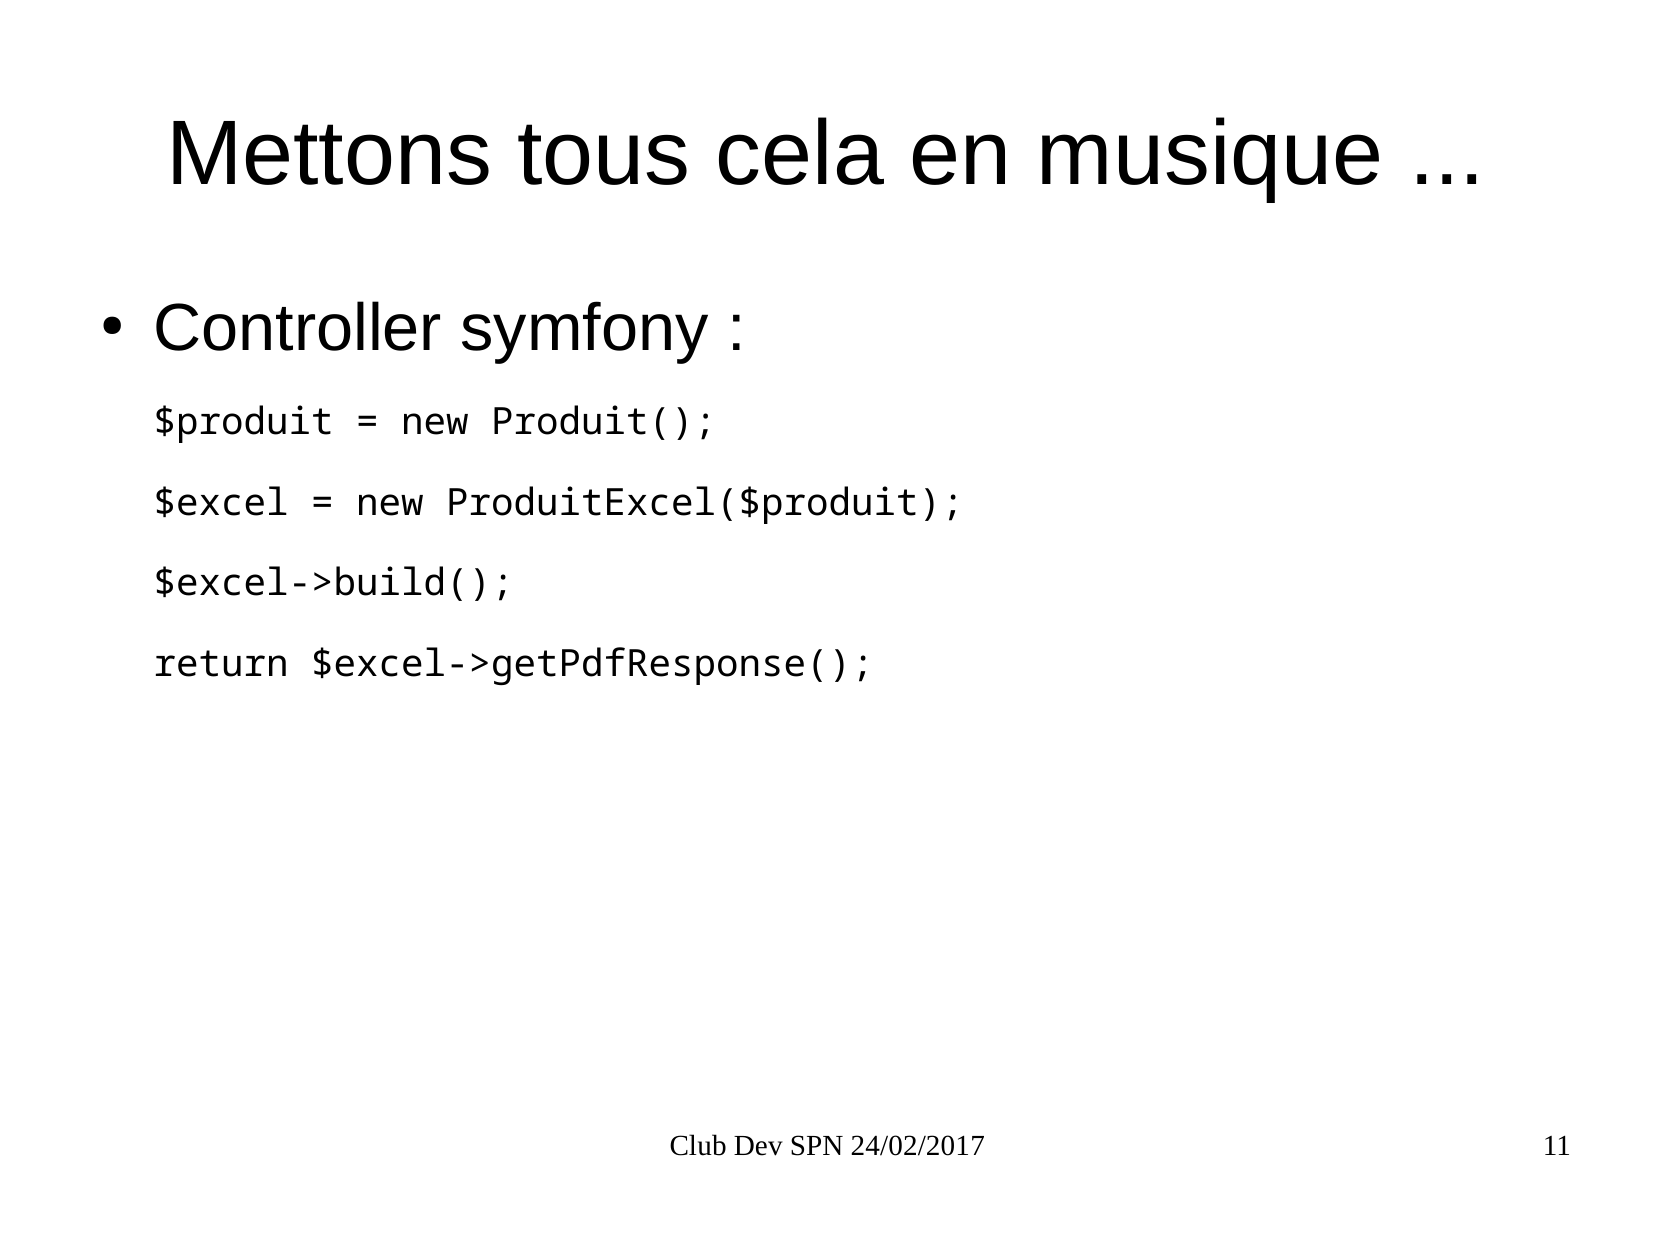

# Mettons tous cela en musique ...
Controller symfony :
$produit = new Produit();
$excel = new ProduitExcel($produit);
$excel->build();
return $excel->getPdfResponse();
Club Dev SPN 24/02/2017
11